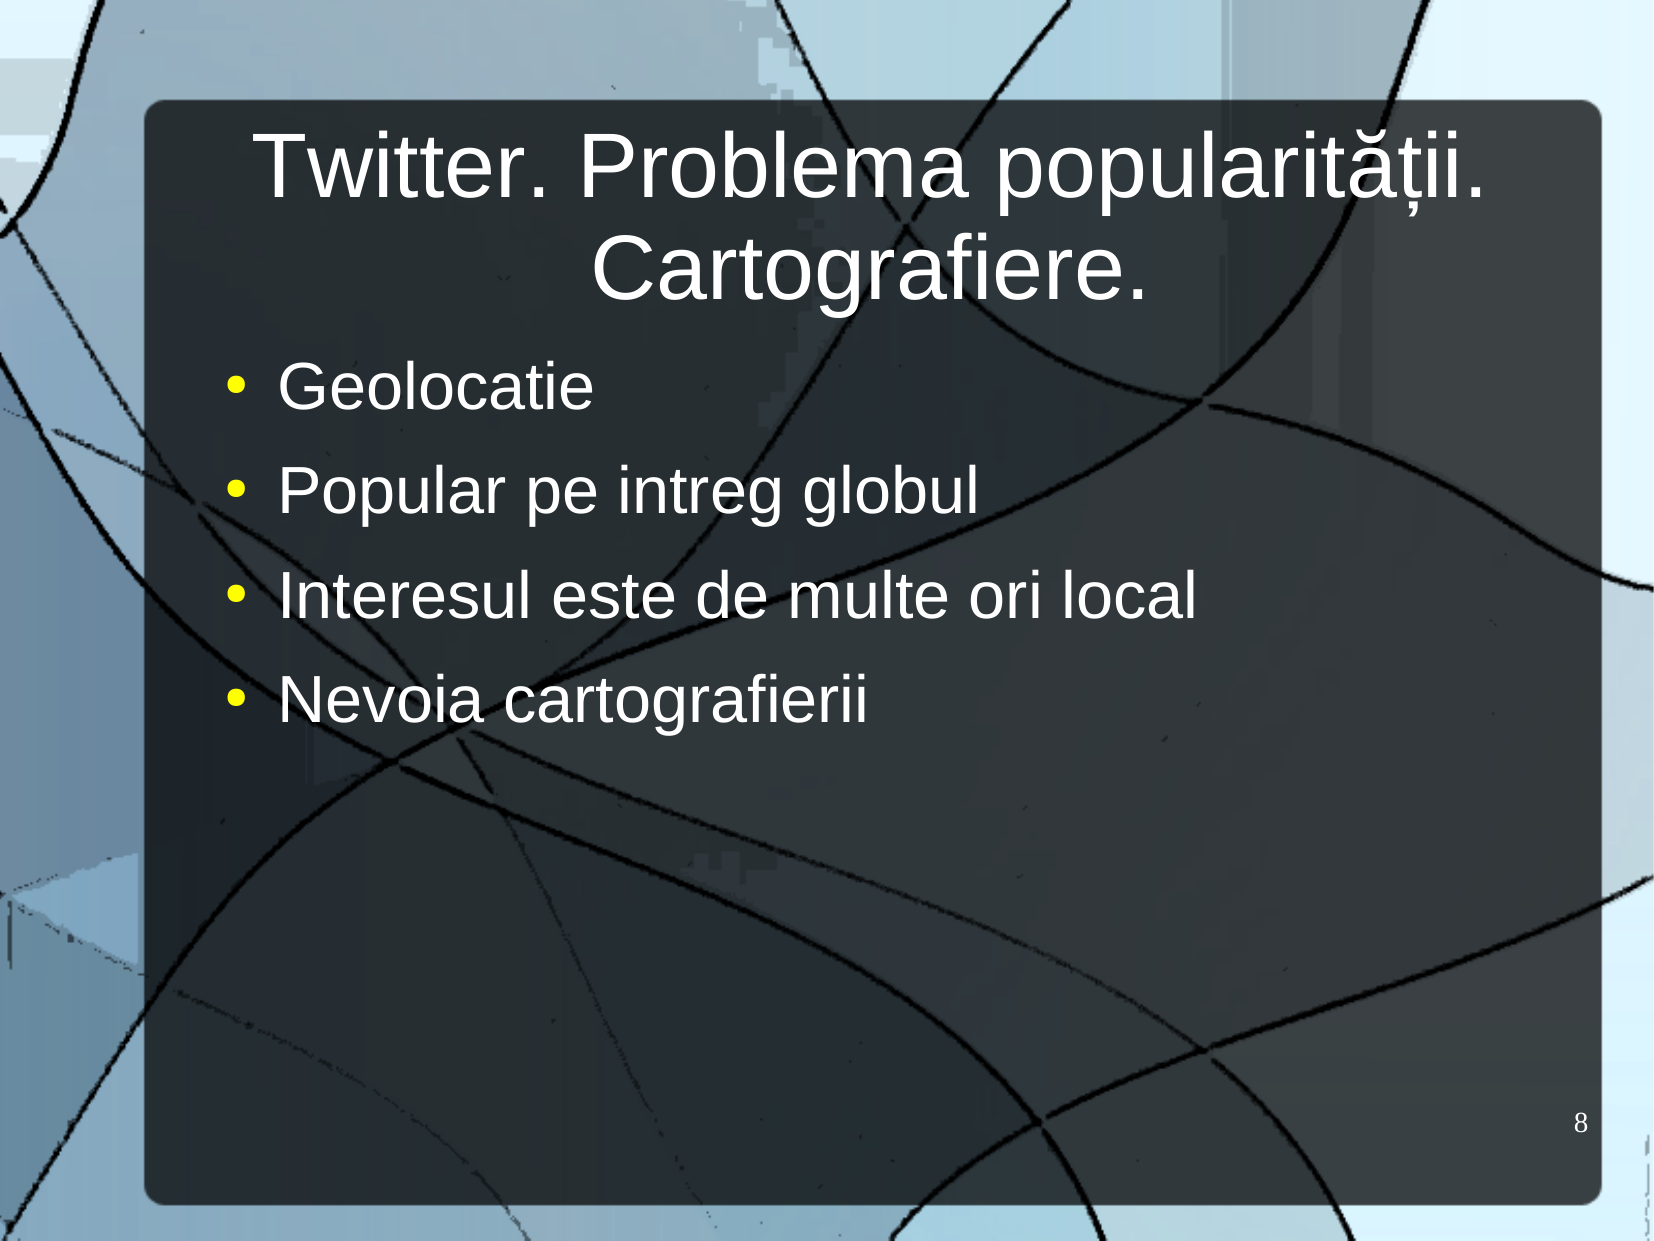

# Twitter. Problema popularității. Cartografiere.
Geolocatie
Popular pe intreg globul
Interesul este de multe ori local
Nevoia cartografierii
8